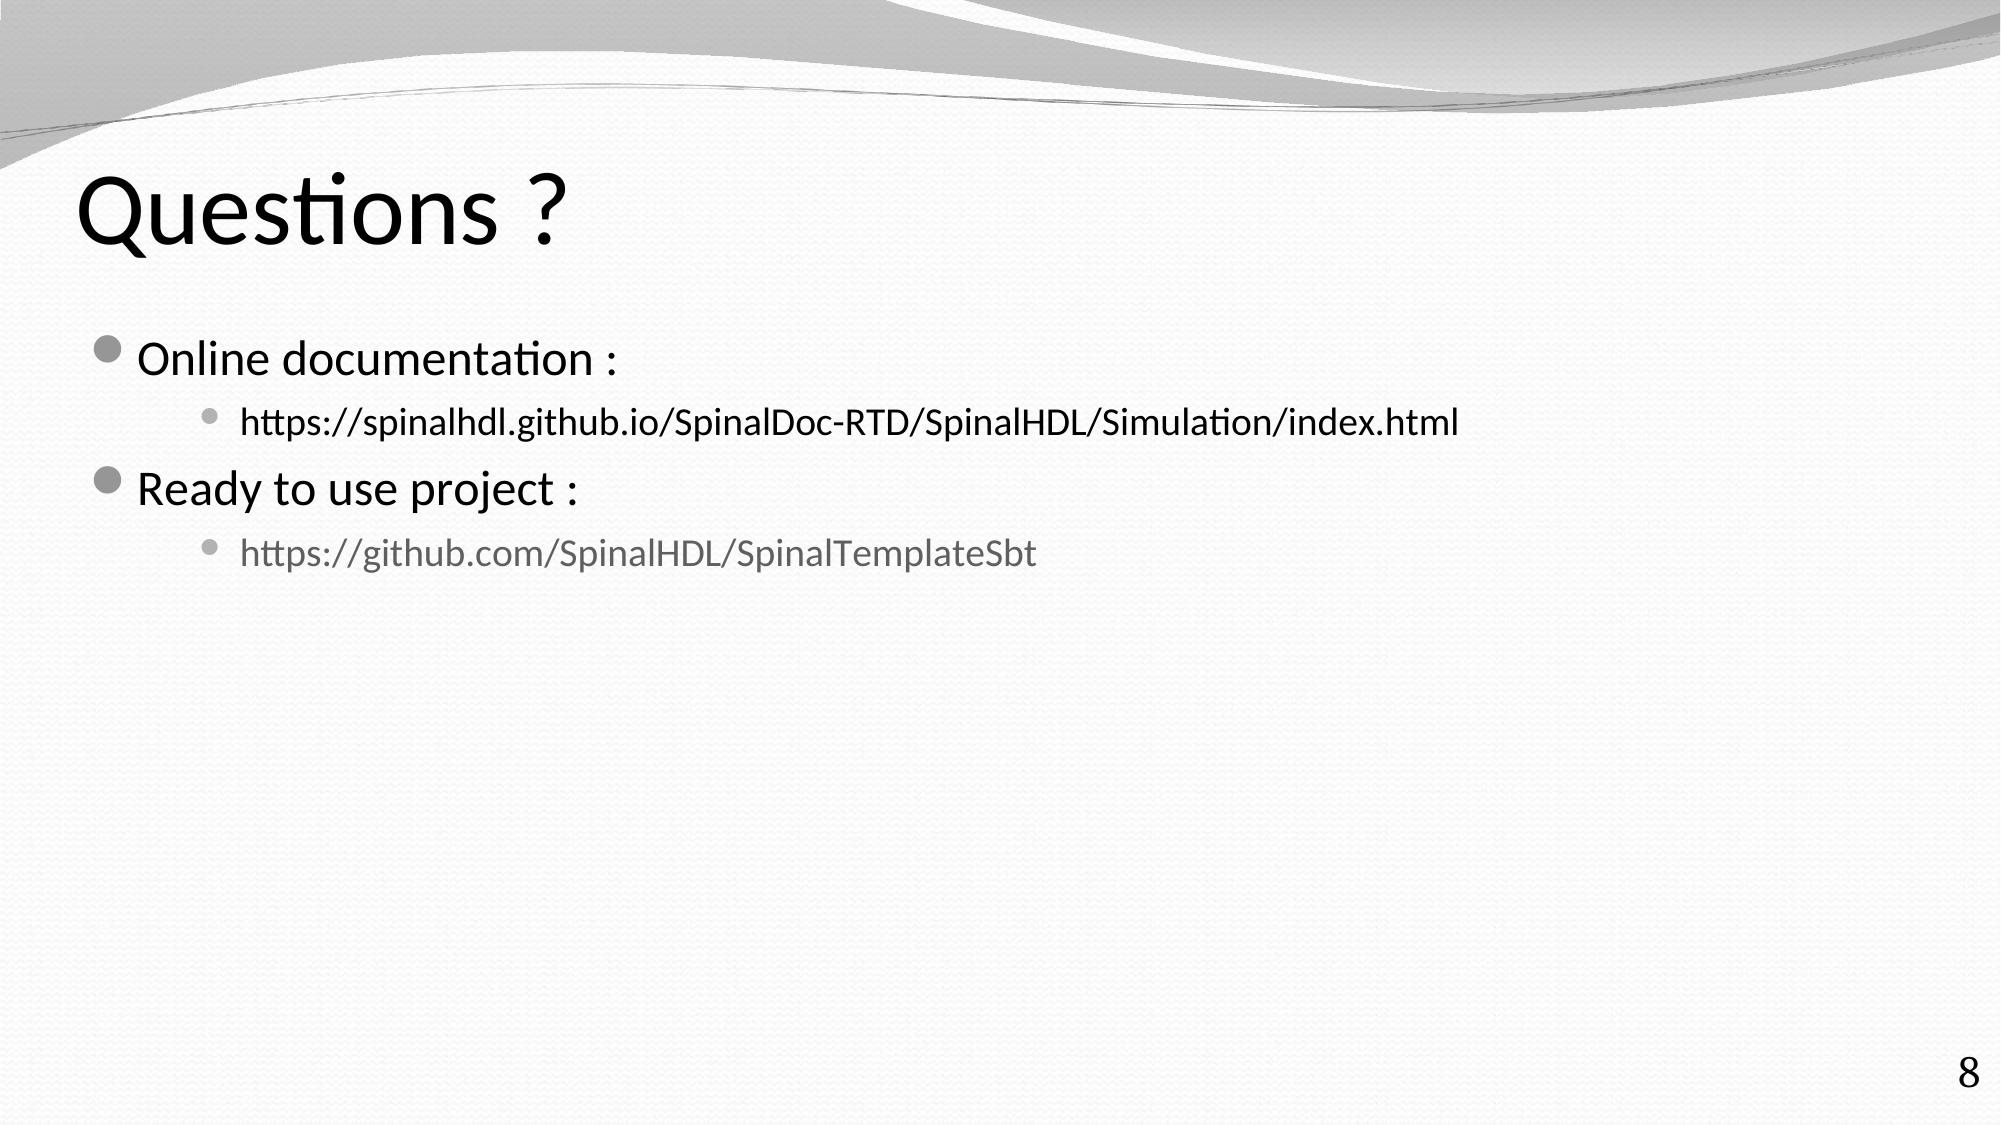

# Questions ?
Online documentation :
https://spinalhdl.github.io/SpinalDoc-RTD/SpinalHDL/Simulation/index.html
Ready to use project :
https://github.com/SpinalHDL/SpinalTemplateSbt